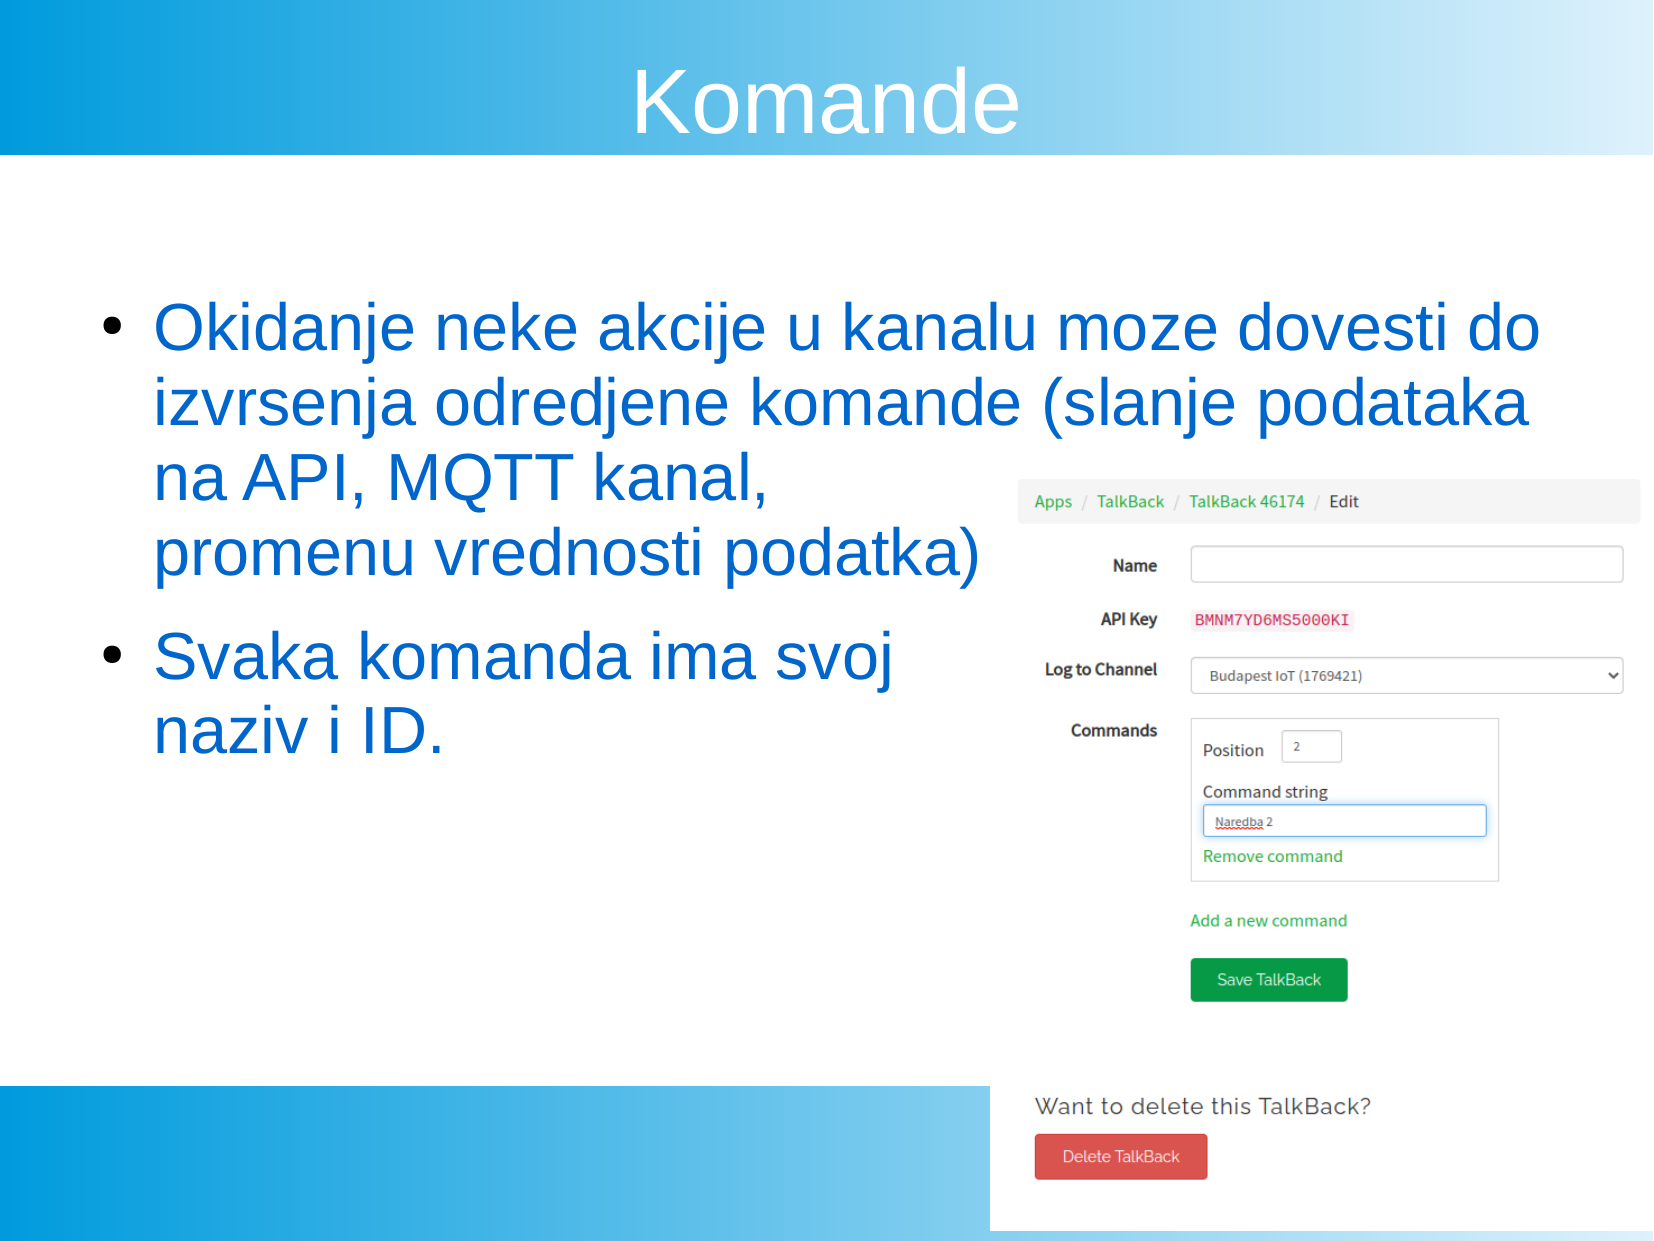

# Komande
Okidanje neke akcije u kanalu moze dovesti do izvrsenja odredjene komande (slanje podataka na API, MQTT kanal, promenu vrednosti podatka)
Svaka komanda ima svoj naziv i ID.